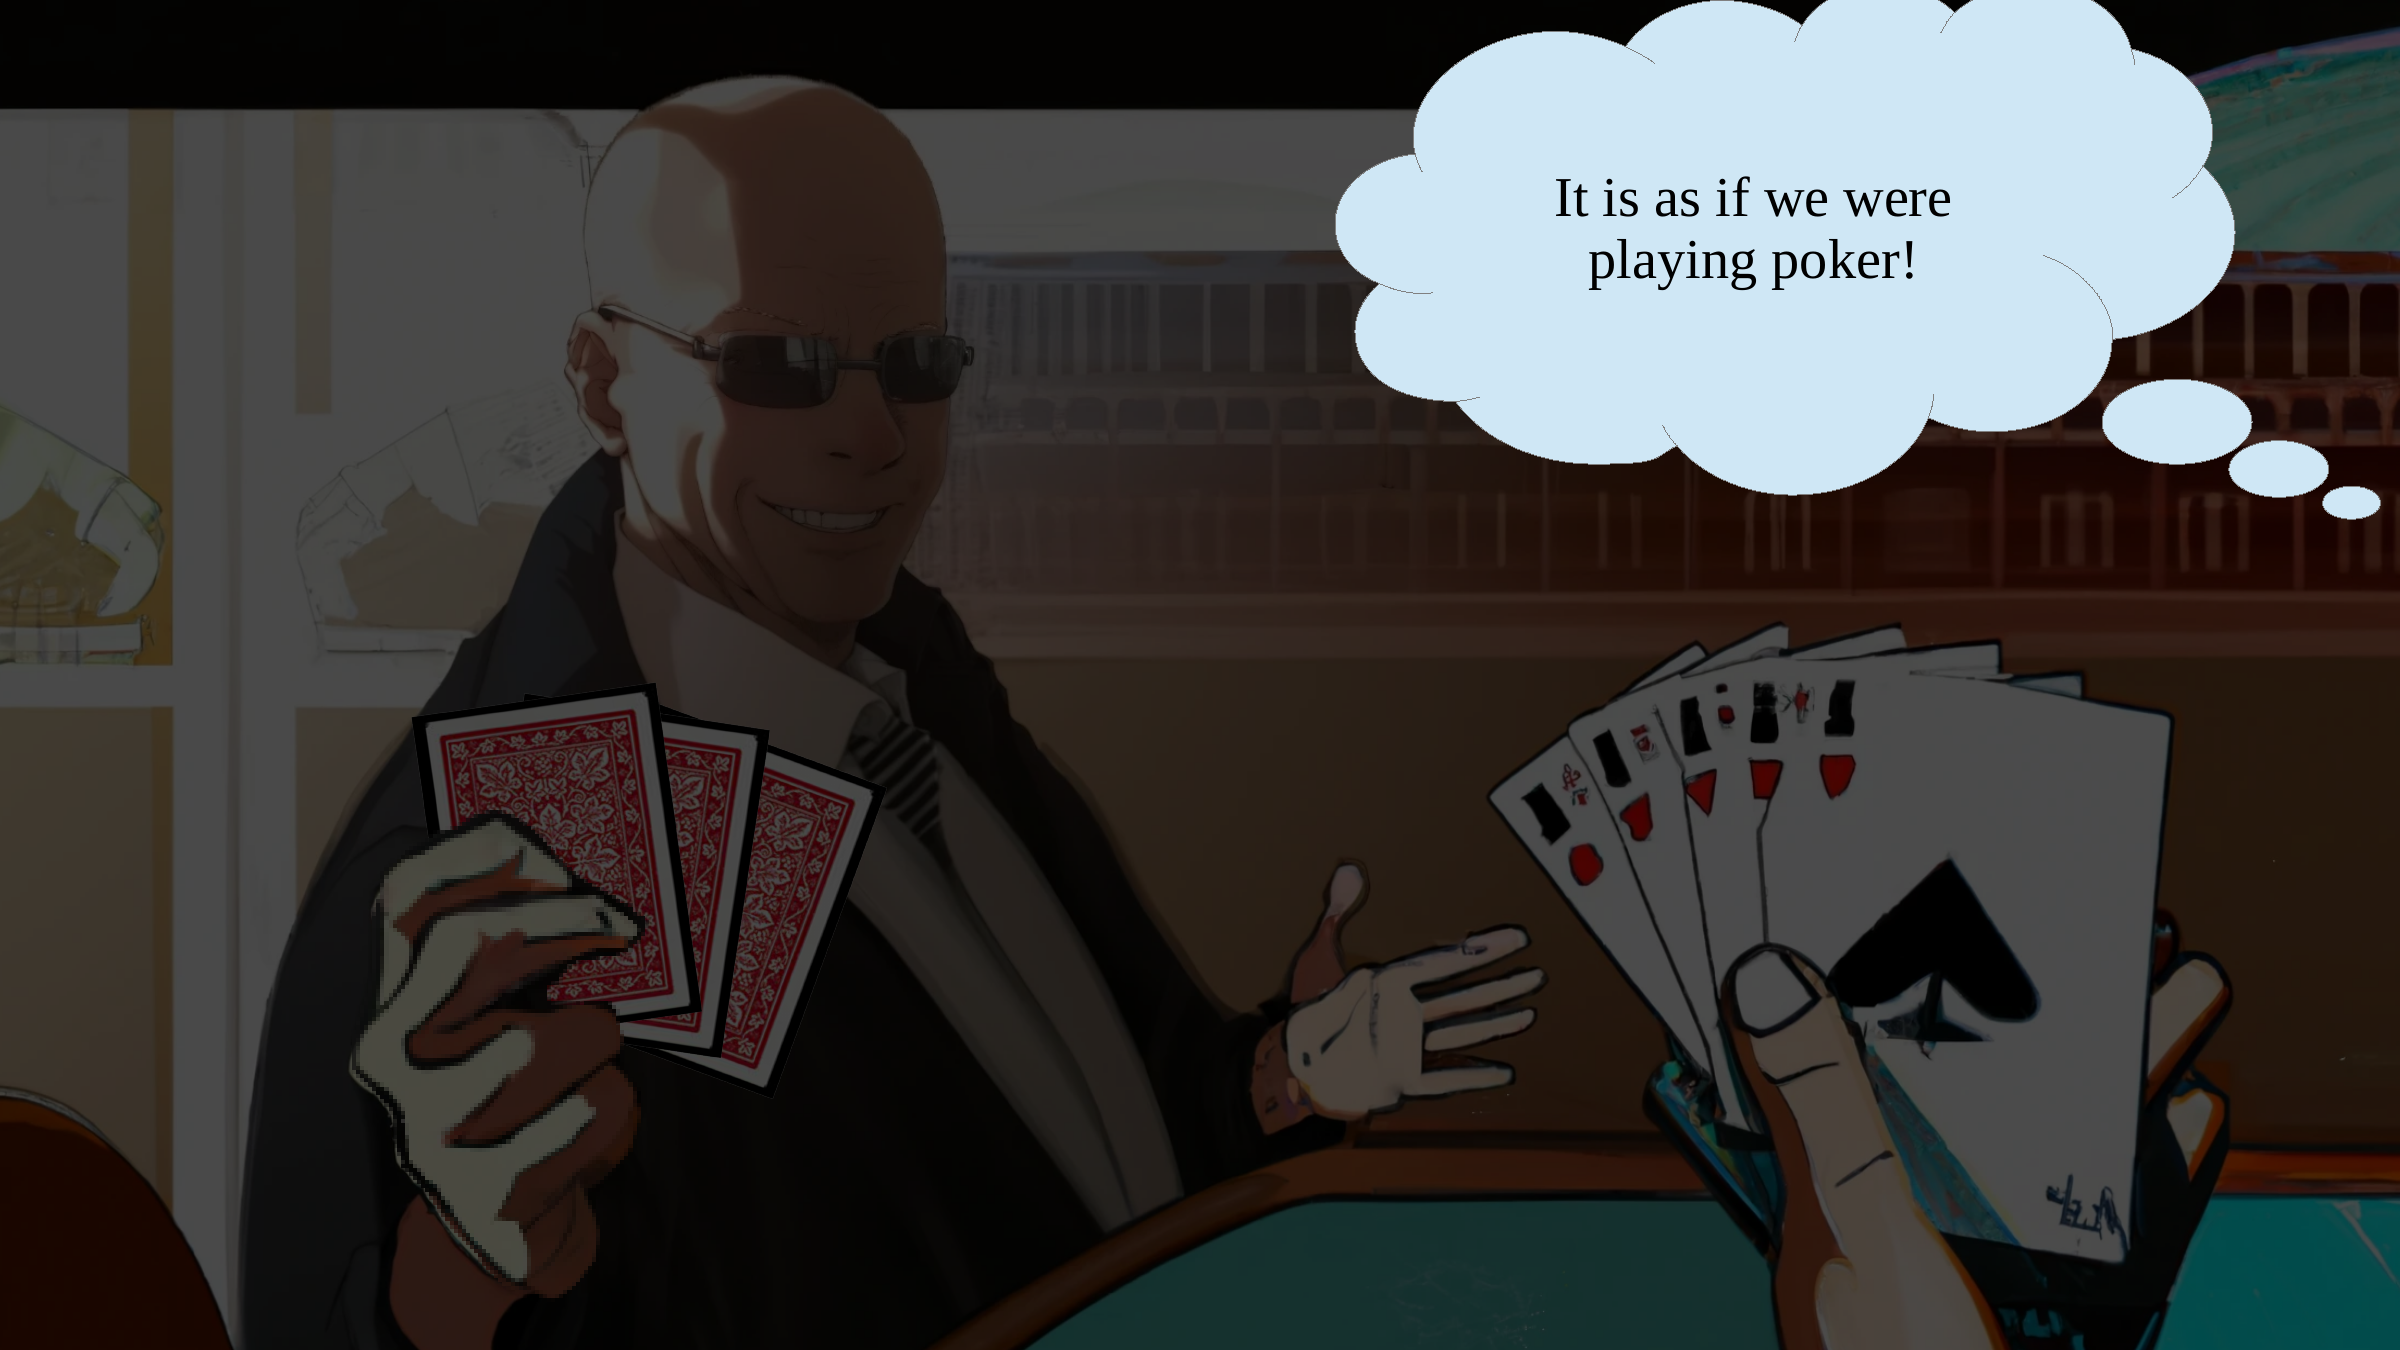

It is as if we were
playing poker!